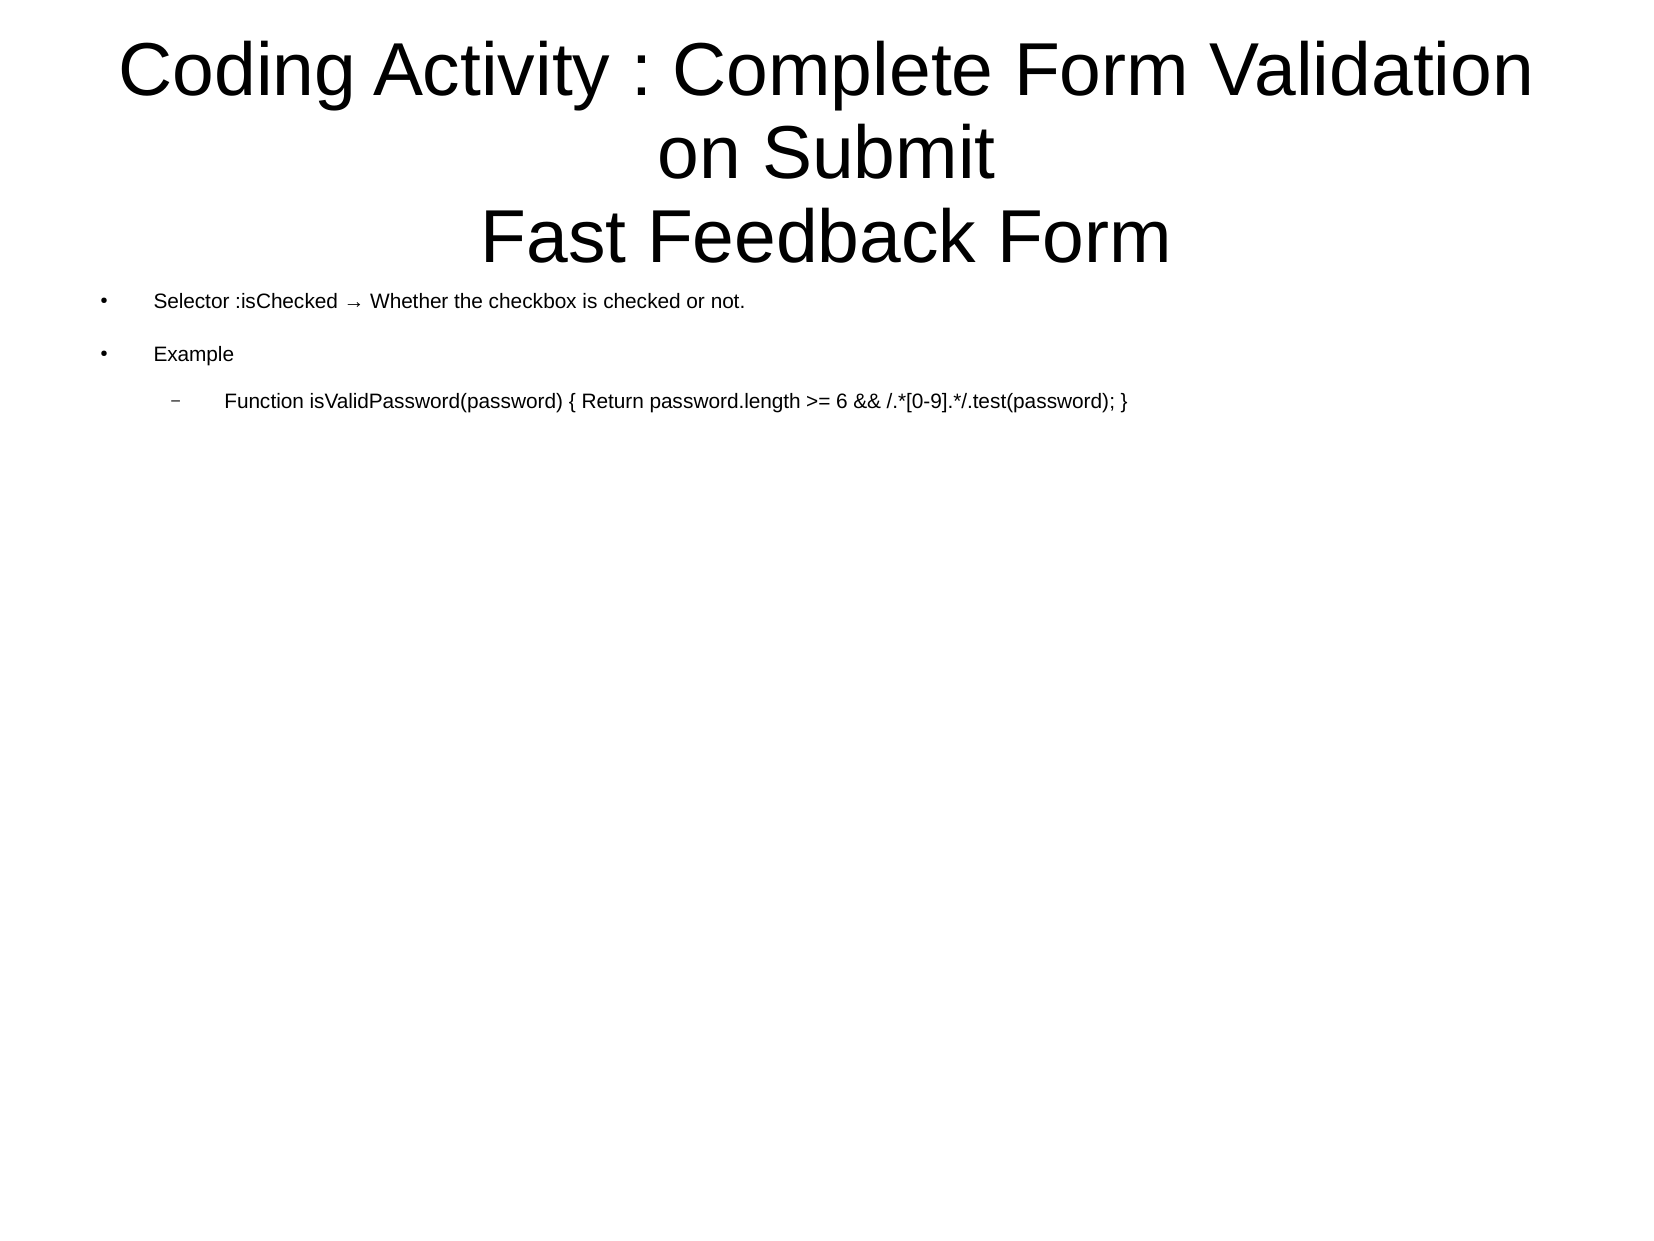

# Coding Activity : Complete Form Validation on Submit Fast Feedback Form
Selector :isChecked → Whether the checkbox is checked or not.
Example
Function isValidPassword(password) { Return password.length >= 6 && /.*[0-9].*/.test(password); }